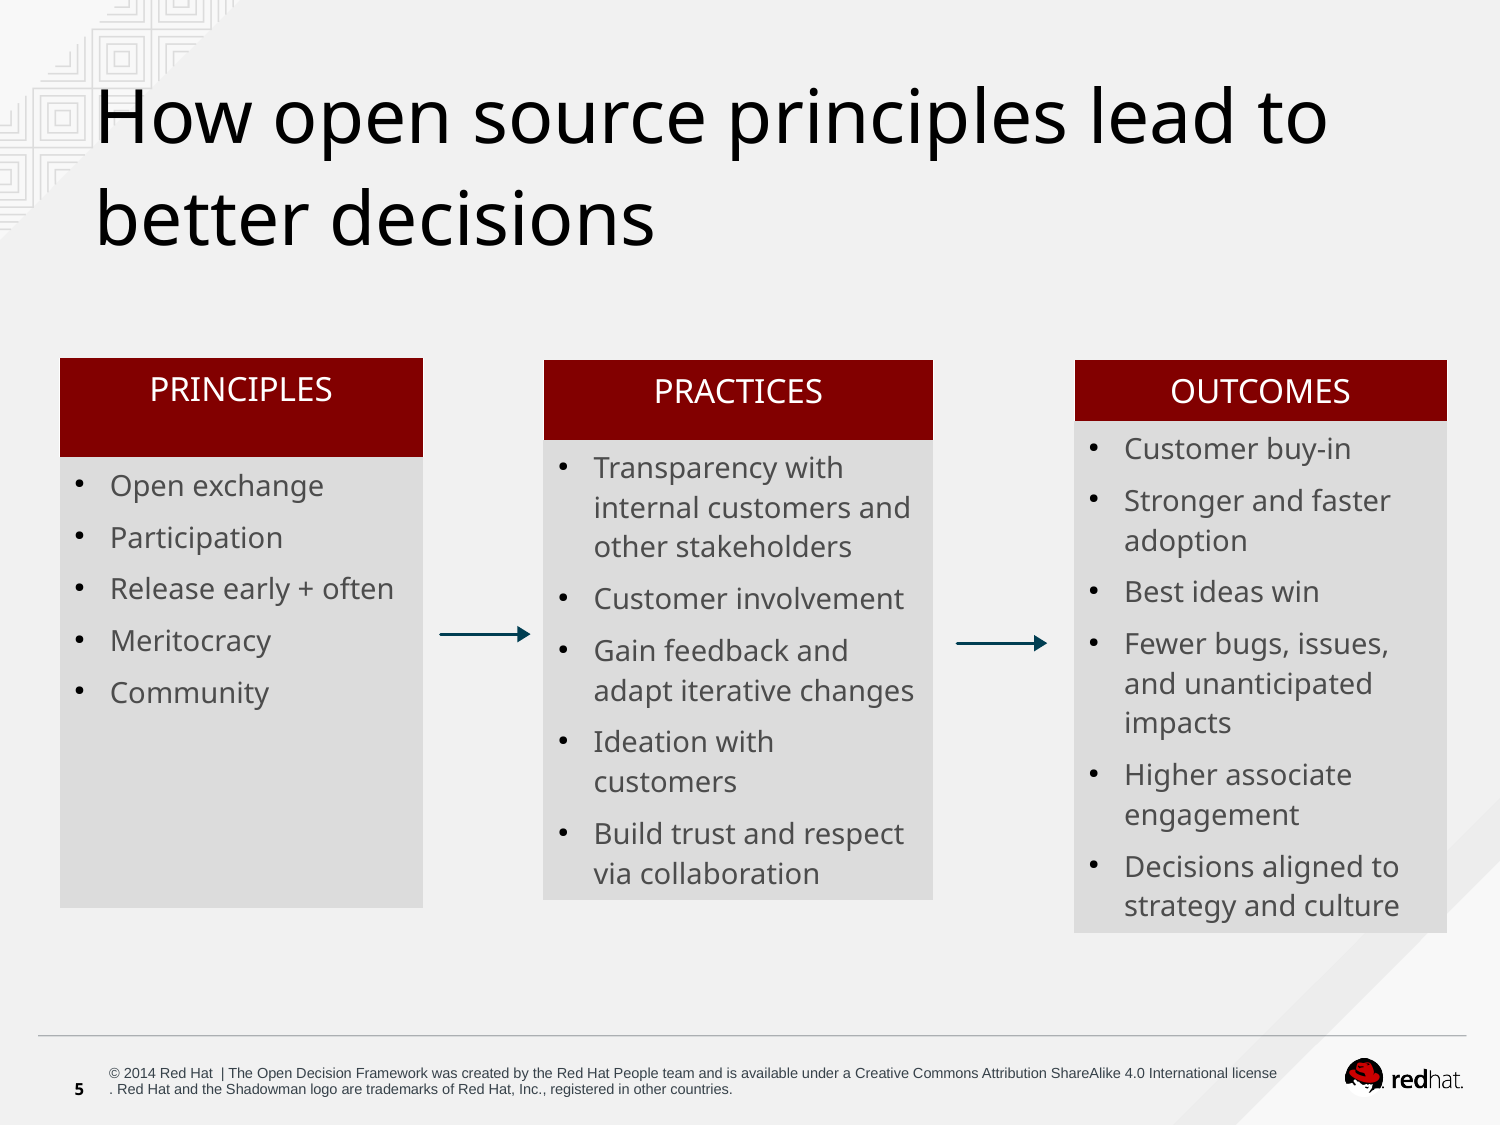

# How open source principles lead to better decisions
| PRINCIPLES |
| --- |
| Open exchange Participation Release early + often Meritocracy Community |
| OUTCOMES |
| --- |
| Customer buy-in Stronger and faster adoption Best ideas win Fewer bugs, issues, and unanticipated impacts Higher associate engagement Decisions aligned to strategy and culture |
| PRACTICES |
| --- |
| Transparency with internal customers and other stakeholders Customer involvement Gain feedback and adapt iterative changes Ideation with customers Build trust and respect via collaboration |
INSERT DESIGNATOR, IF NEEDED
5